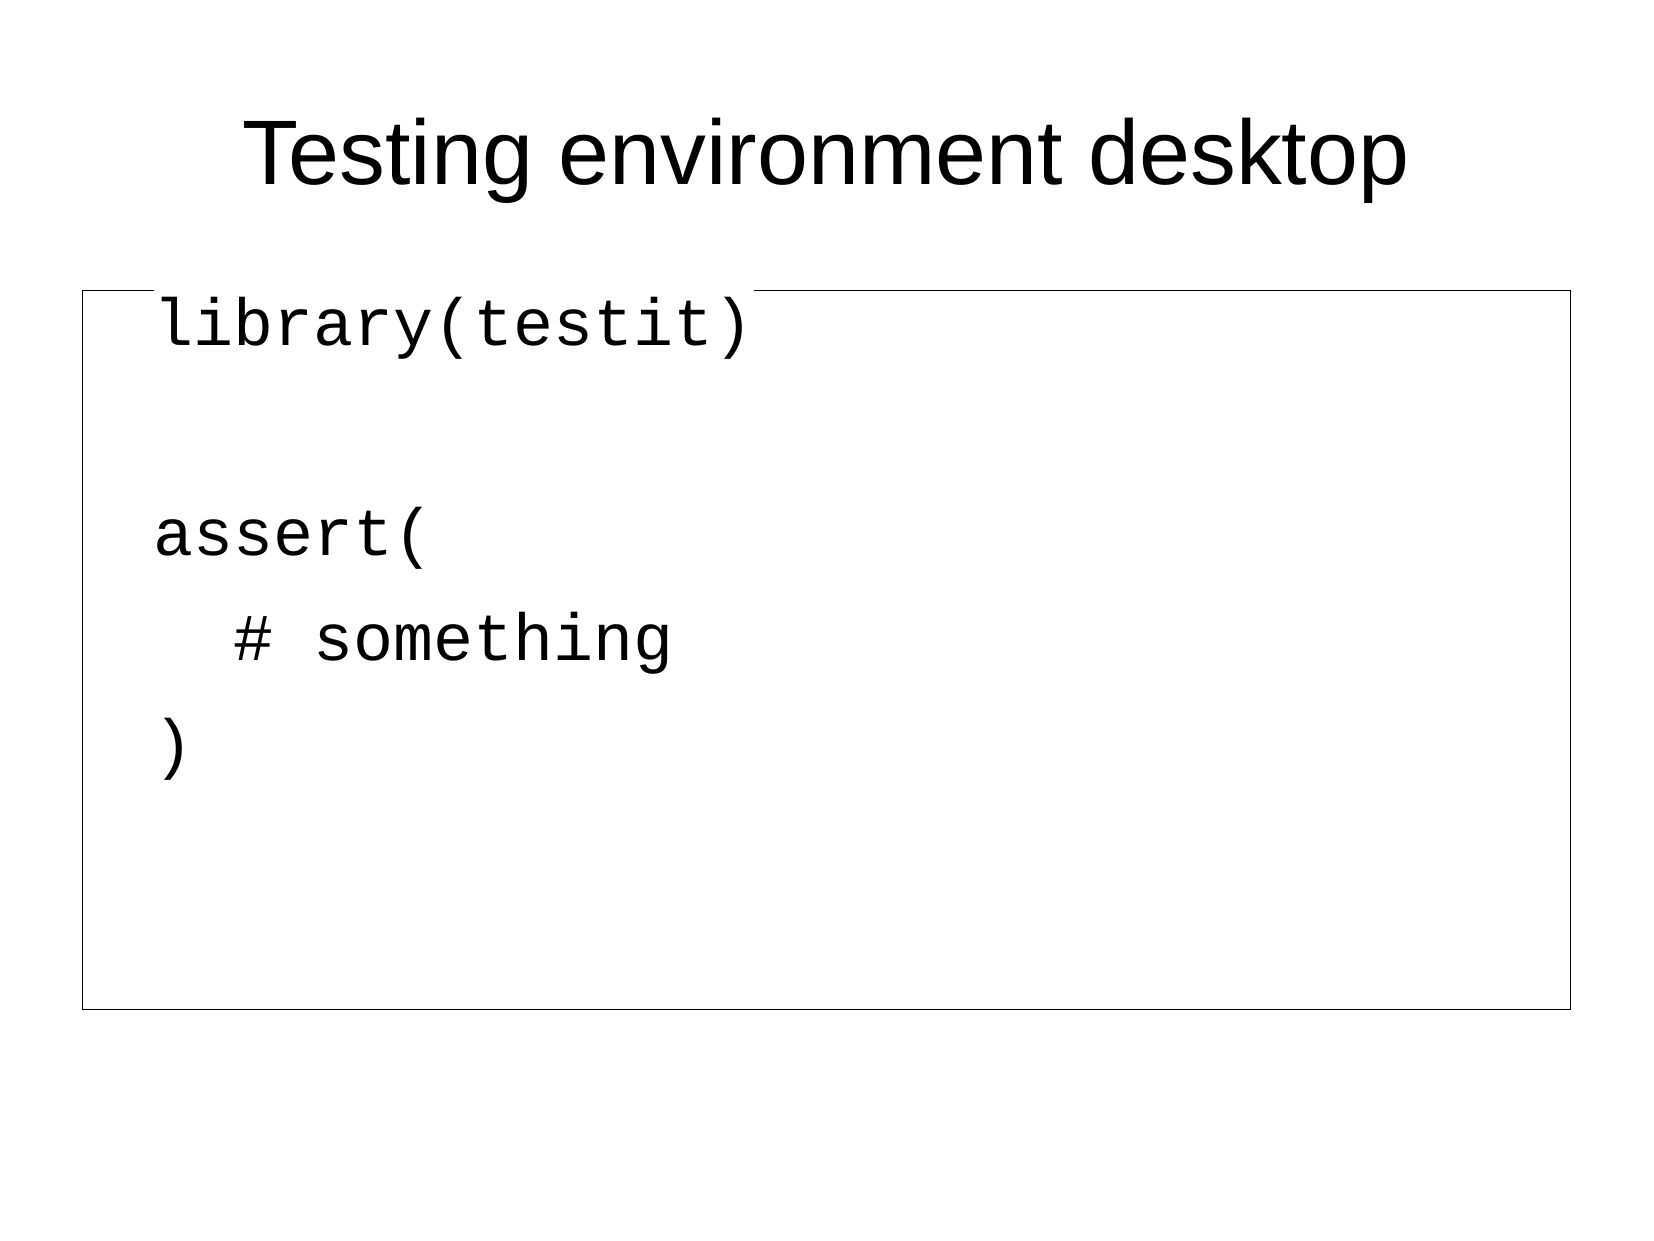

# Testing environment desktop
library(testit)
assert(
 # something
)